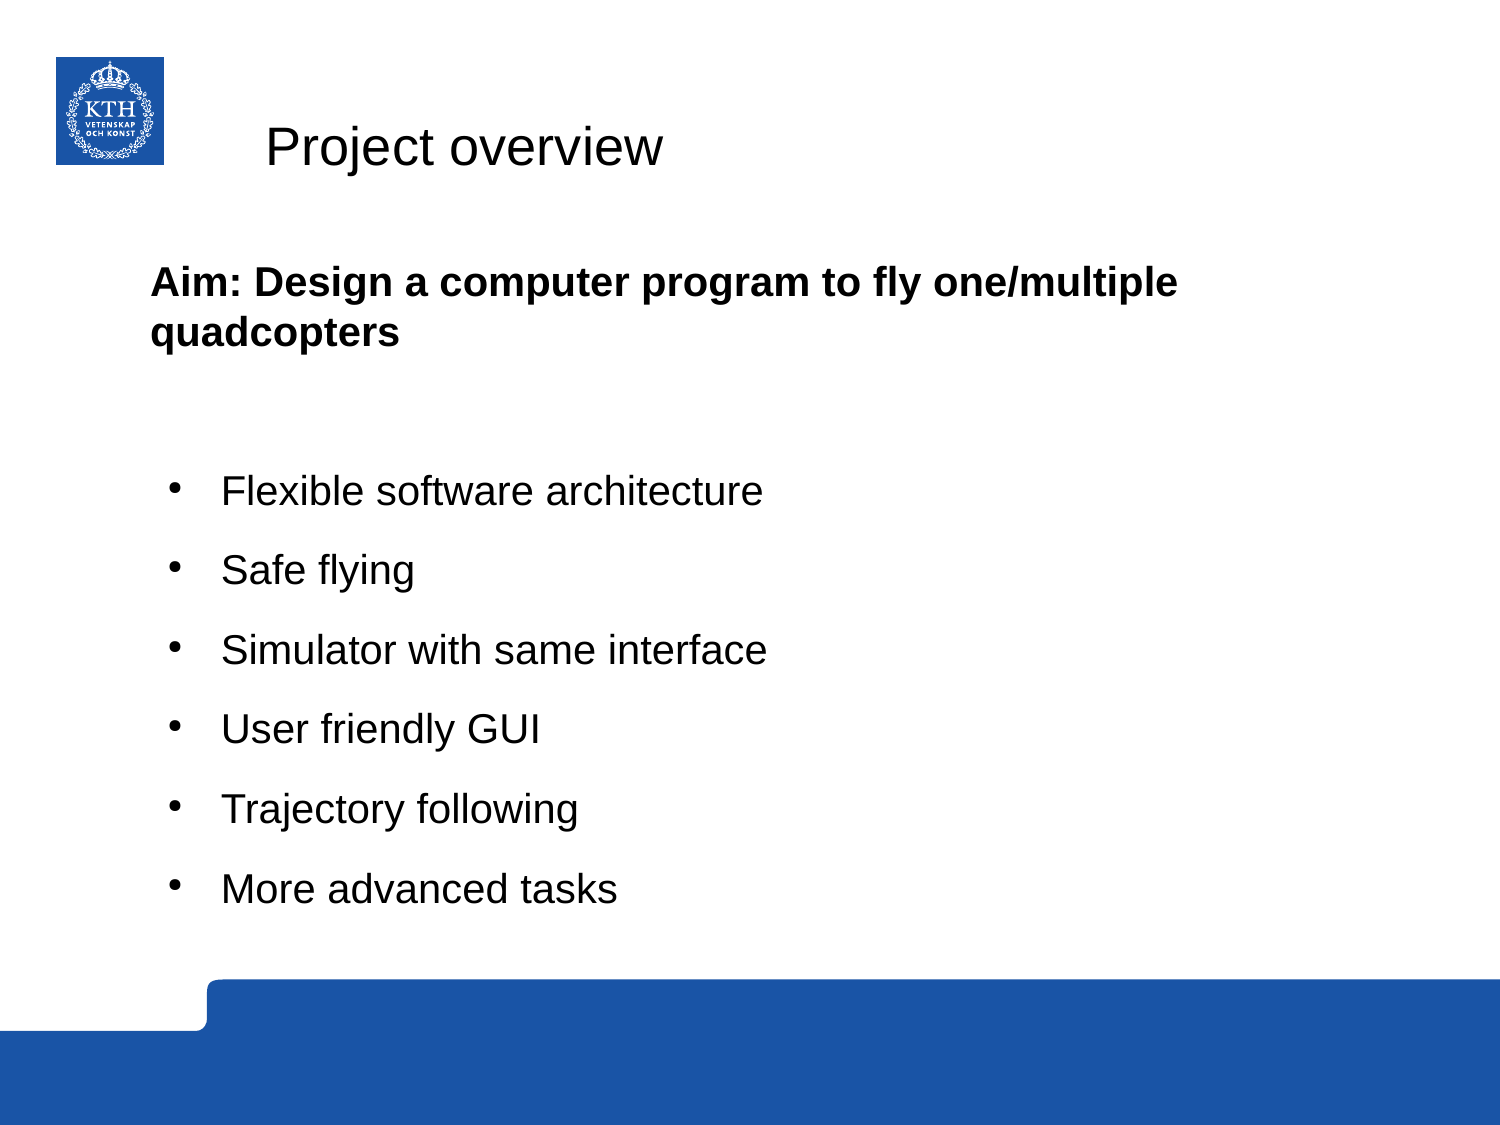

# Project overview
Aim: Design a computer program to fly one/multiple quadcopters
Flexible software architecture
Safe flying
Simulator with same interface
User friendly GUI
Trajectory following
More advanced tasks